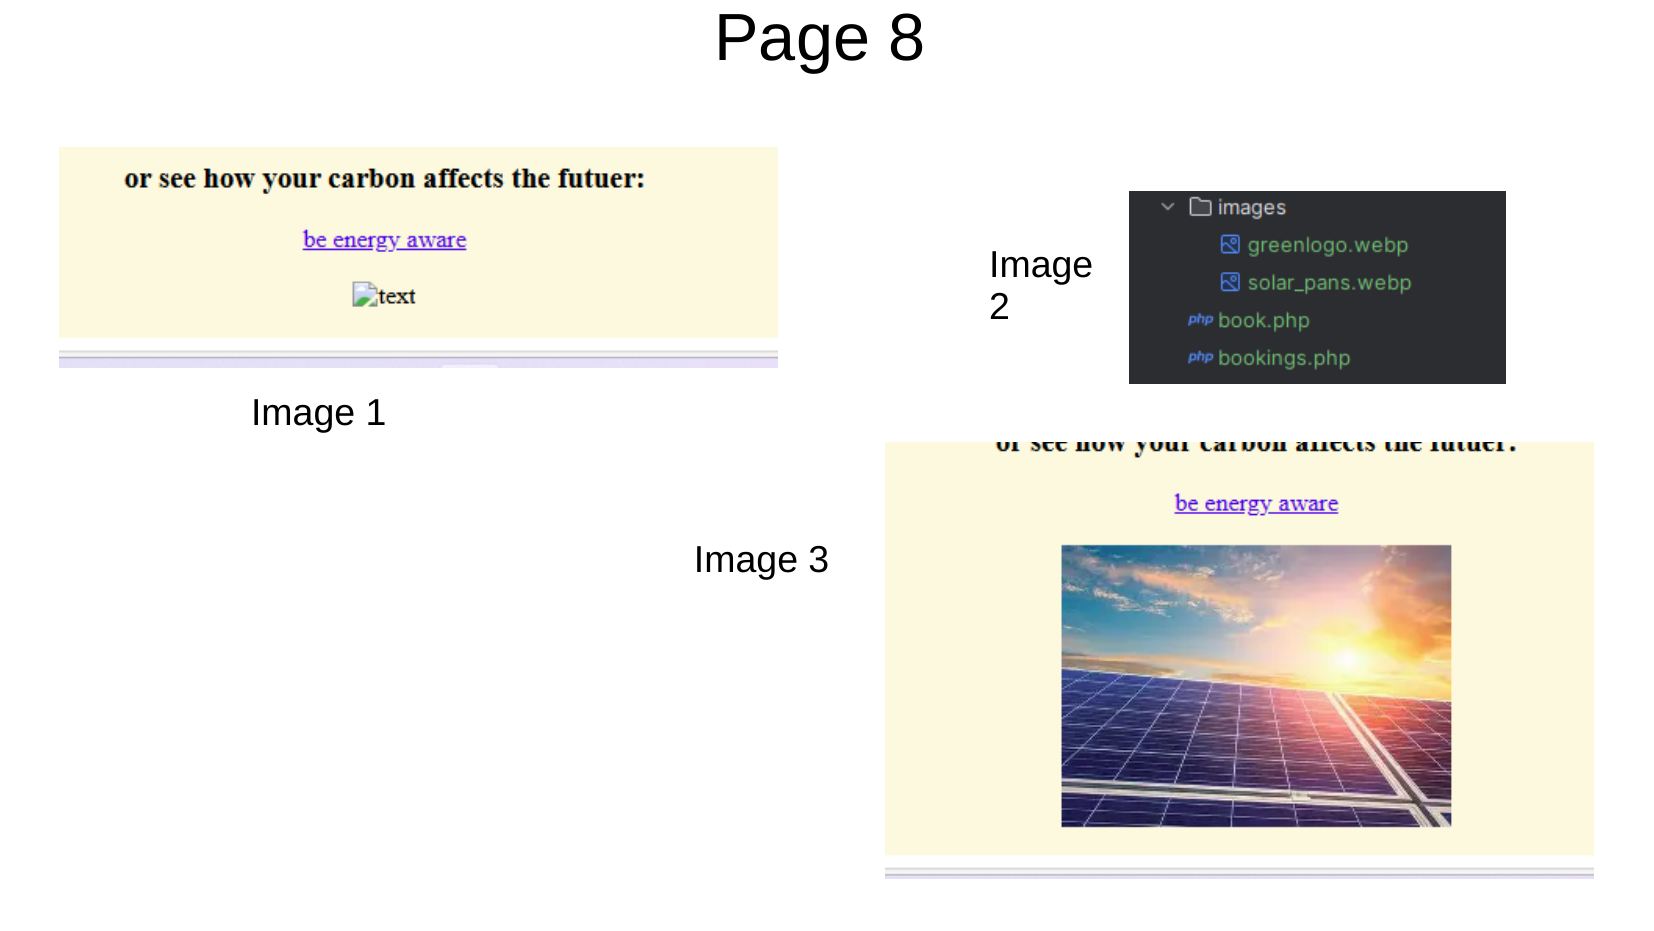

# Page 8
Image 2
Image 1
Image 3